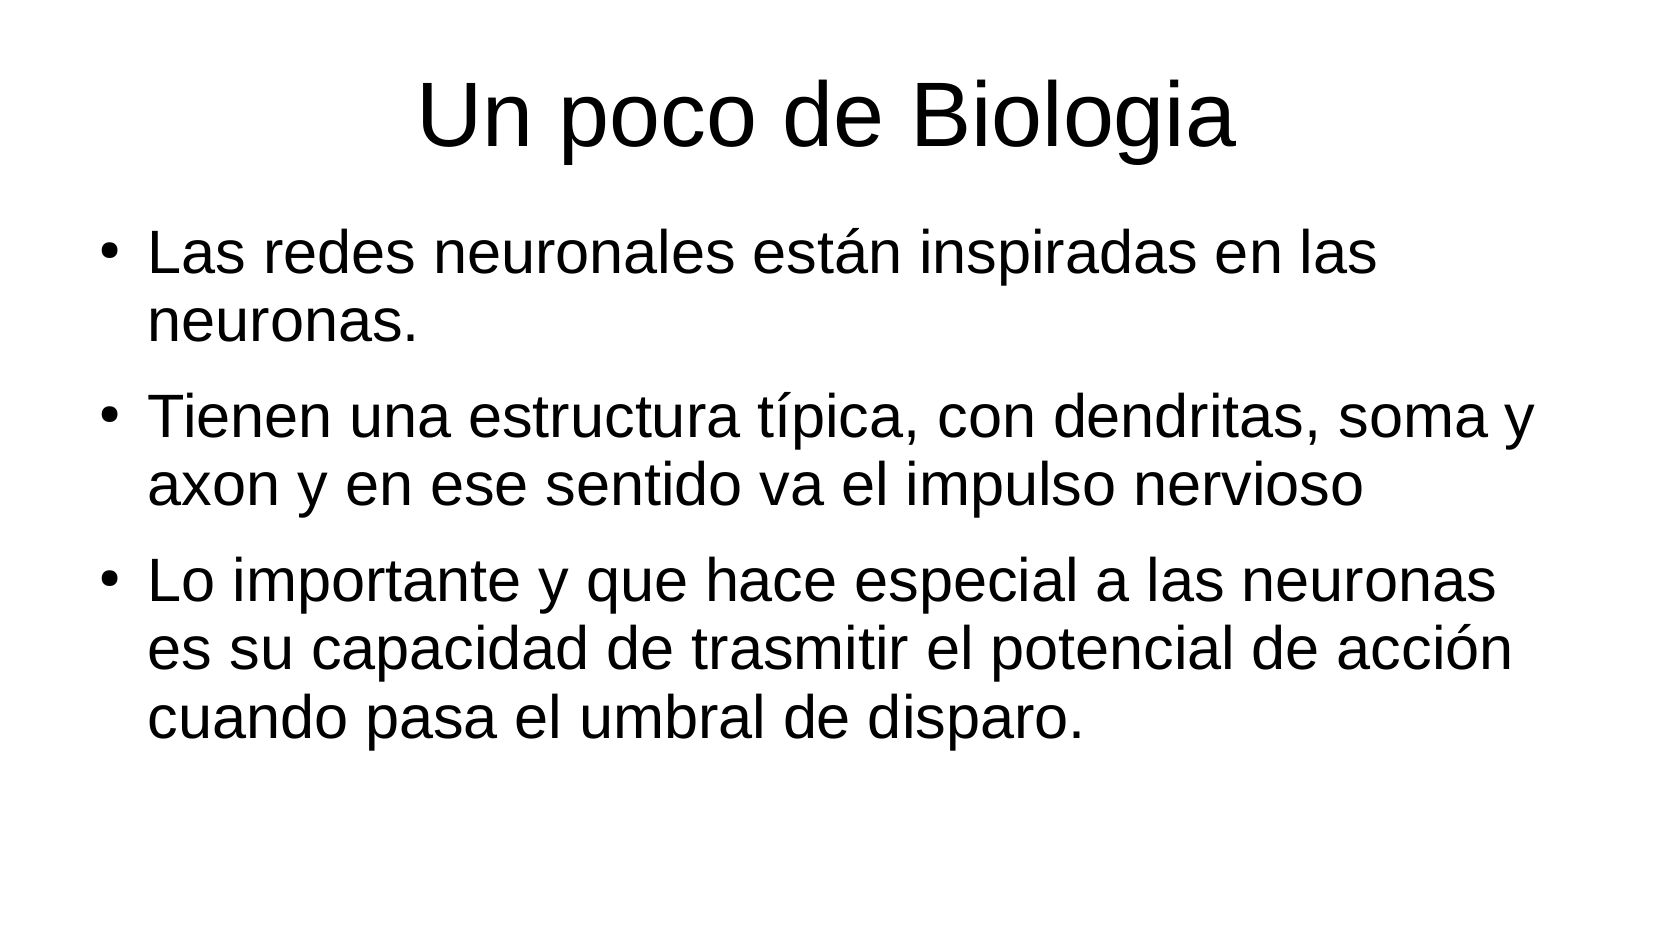

# Un poco de Biologia
Las redes neuronales están inspiradas en las neuronas.
Tienen una estructura típica, con dendritas, soma y axon y en ese sentido va el impulso nervioso
Lo importante y que hace especial a las neuronas es su capacidad de trasmitir el potencial de acción cuando pasa el umbral de disparo.